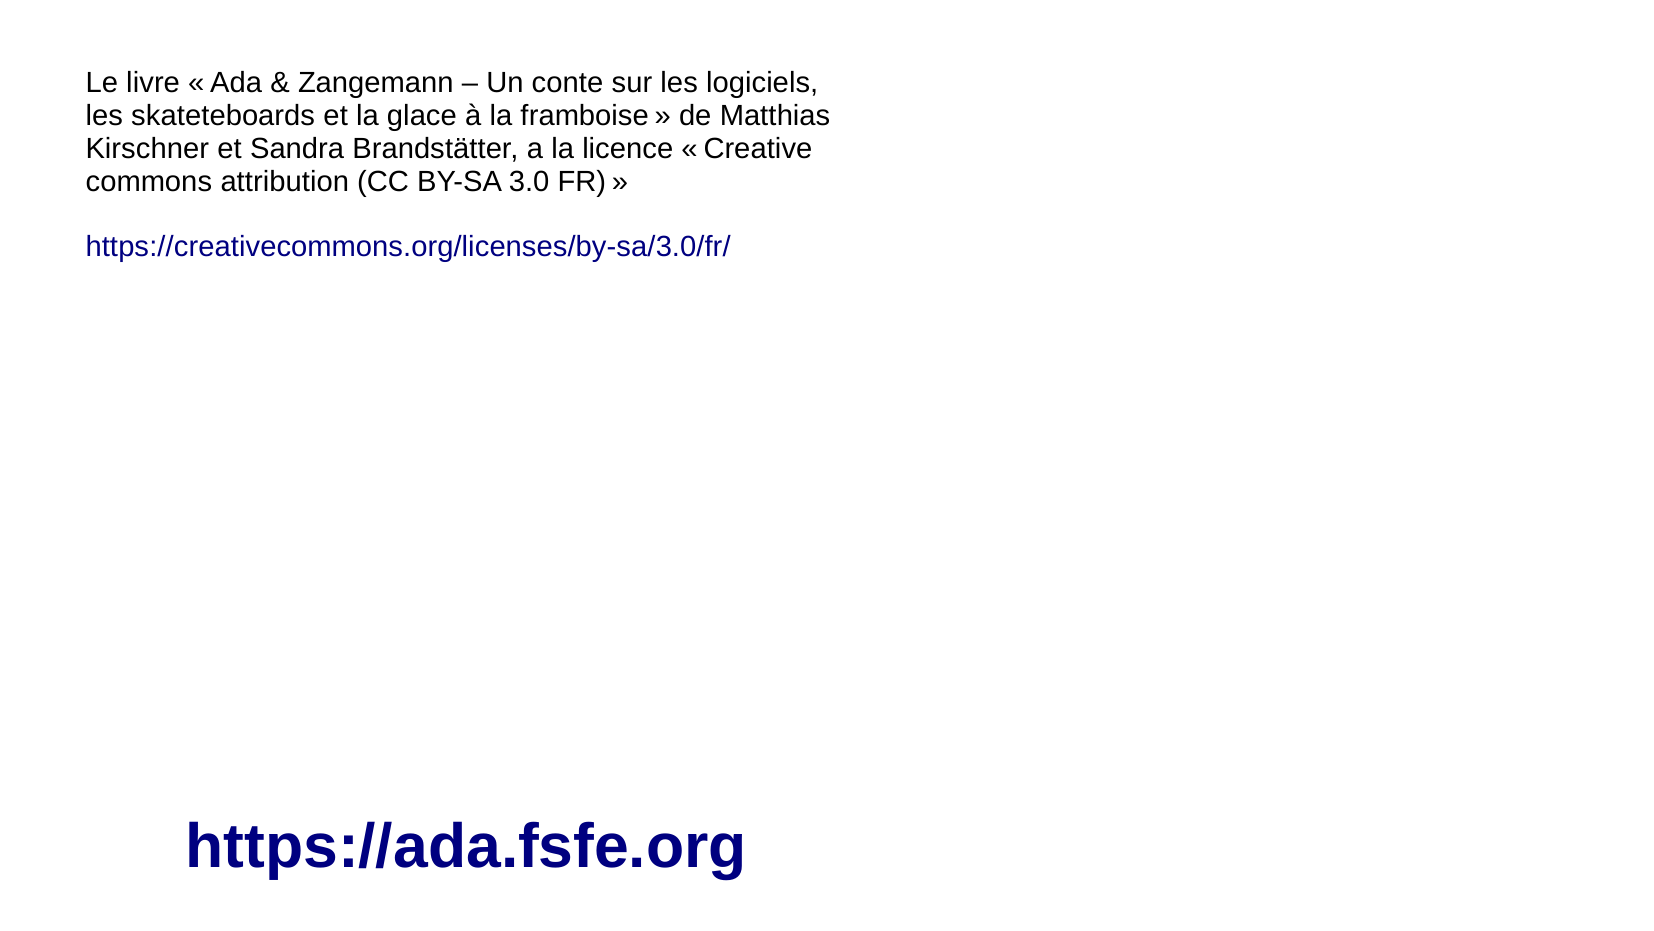

Le livre « Ada & Zangemann – Un conte sur les logiciels, les skateteboards et la glace à la framboise » de Matthias Kirschner et Sandra Brandstätter, a la licence « Creative commons attribution (CC BY-SA 3.0 FR) »
https://creativecommons.org/licenses/by-sa/3.0/fr/
https://ada.fsfe.org